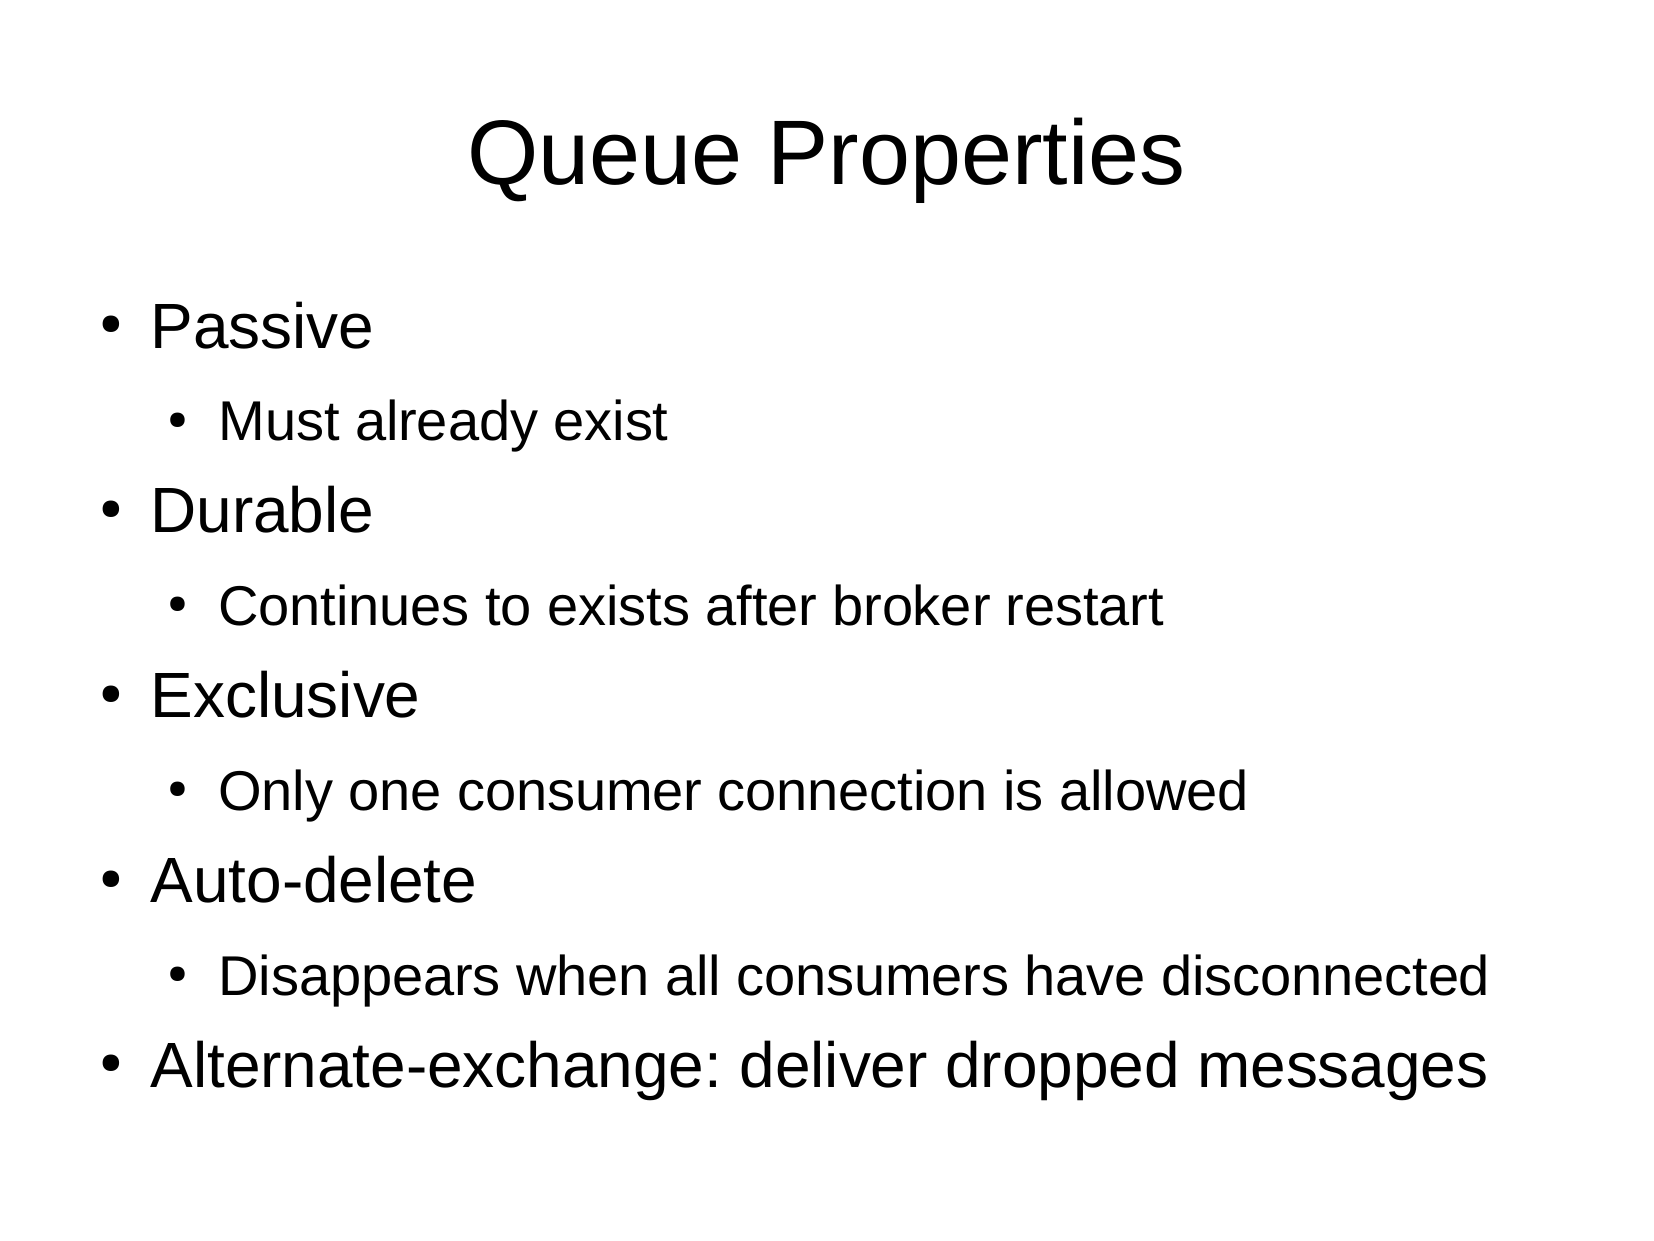

# Queue Properties
Passive
Must already exist
Durable
Continues to exists after broker restart
Exclusive
Only one consumer connection is allowed
Auto-delete
Disappears when all consumers have disconnected
Alternate-exchange: deliver dropped messages